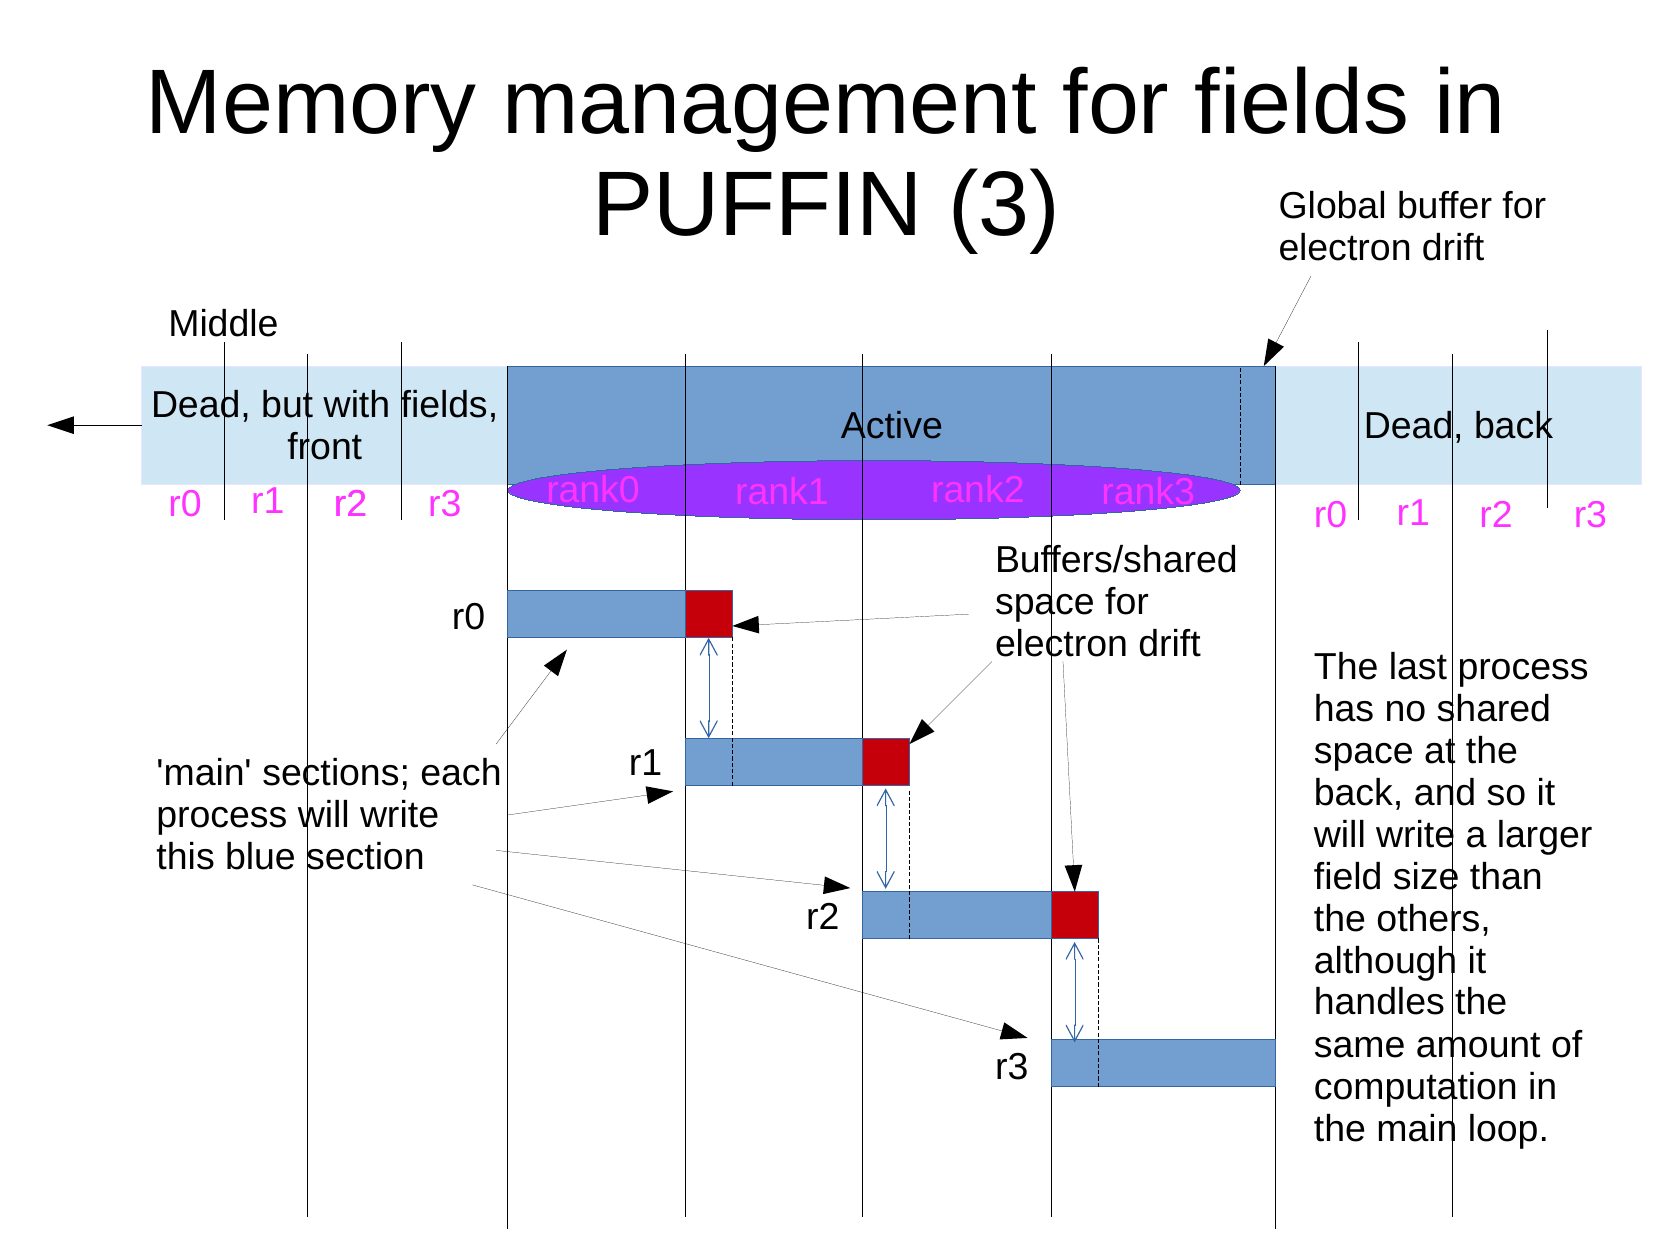

# Memory management for fields in PUFFIN (3)
Global buffer for electron drift
Middle
Dead, but with fields,
front
Active
Dead, back
rank0
rank2
rank1
rank3
r1
r0
r2
r2
r3
r1
r0
r2
r3
Buffers/shared space for electron drift
r0
The last process has no shared space at the back, and so it will write a larger field size than the others, although it handles the same amount of computation in the main loop.
r1
'main' sections; each process will write this blue section
r2
r3